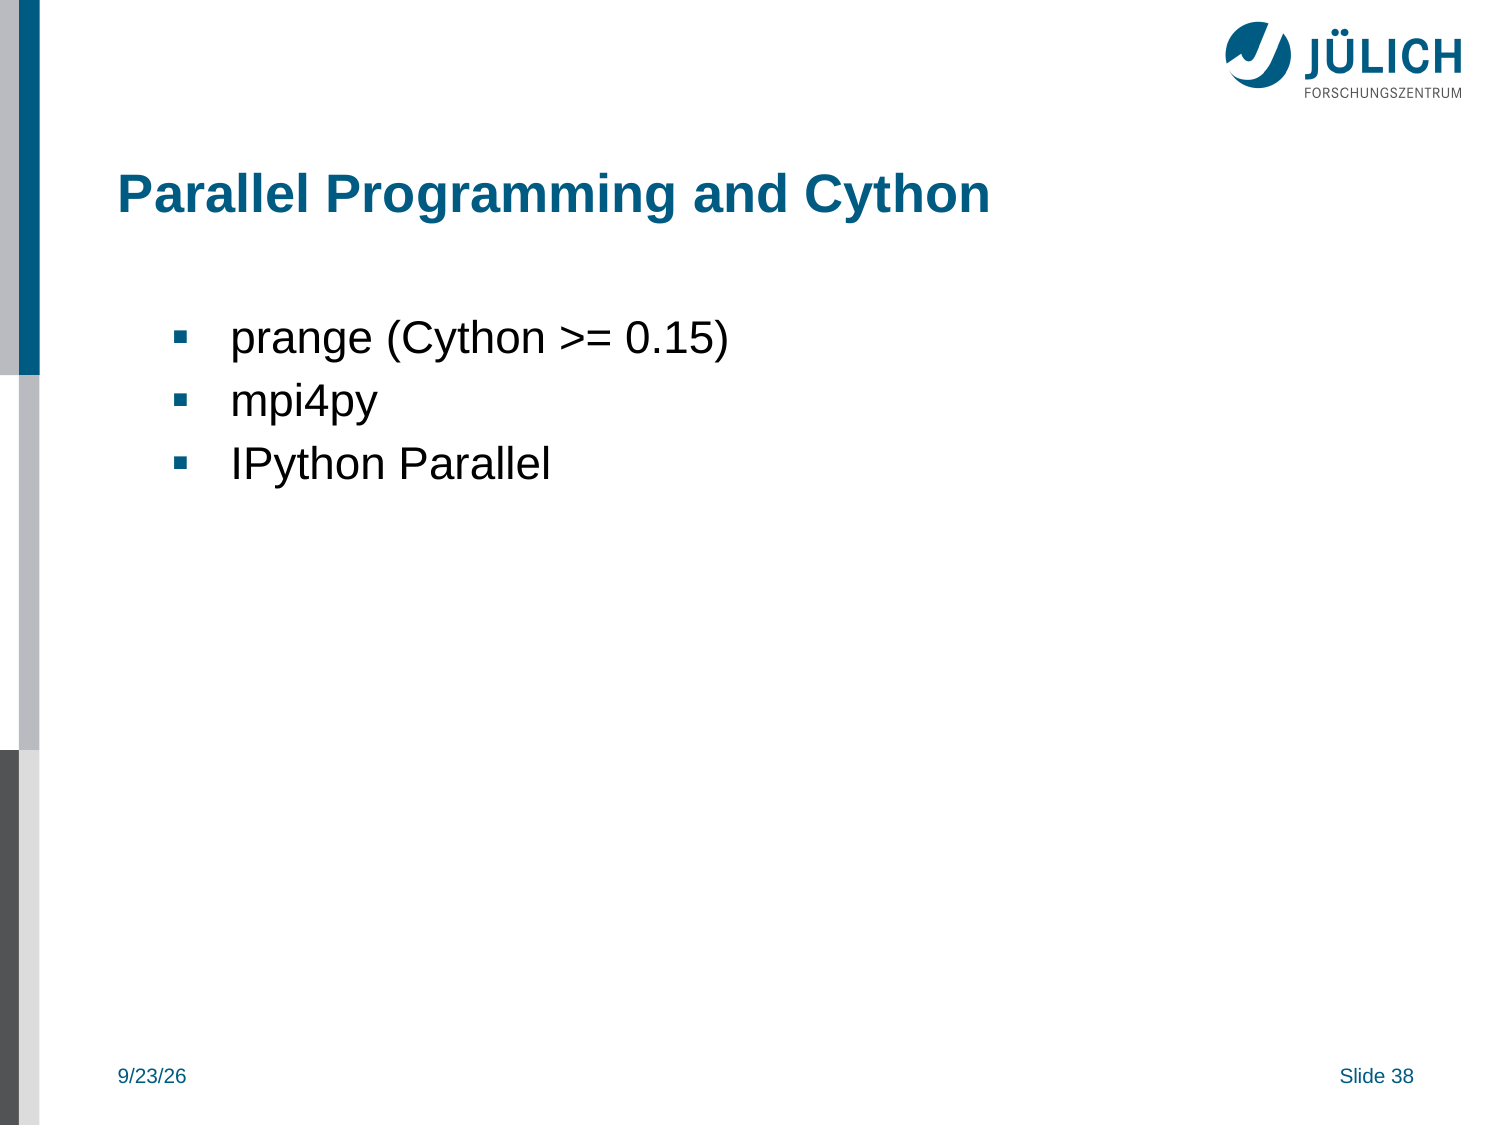

# Parallel Programming and Cython
prange (Cython >= 0.15)
mpi4py
IPython Parallel